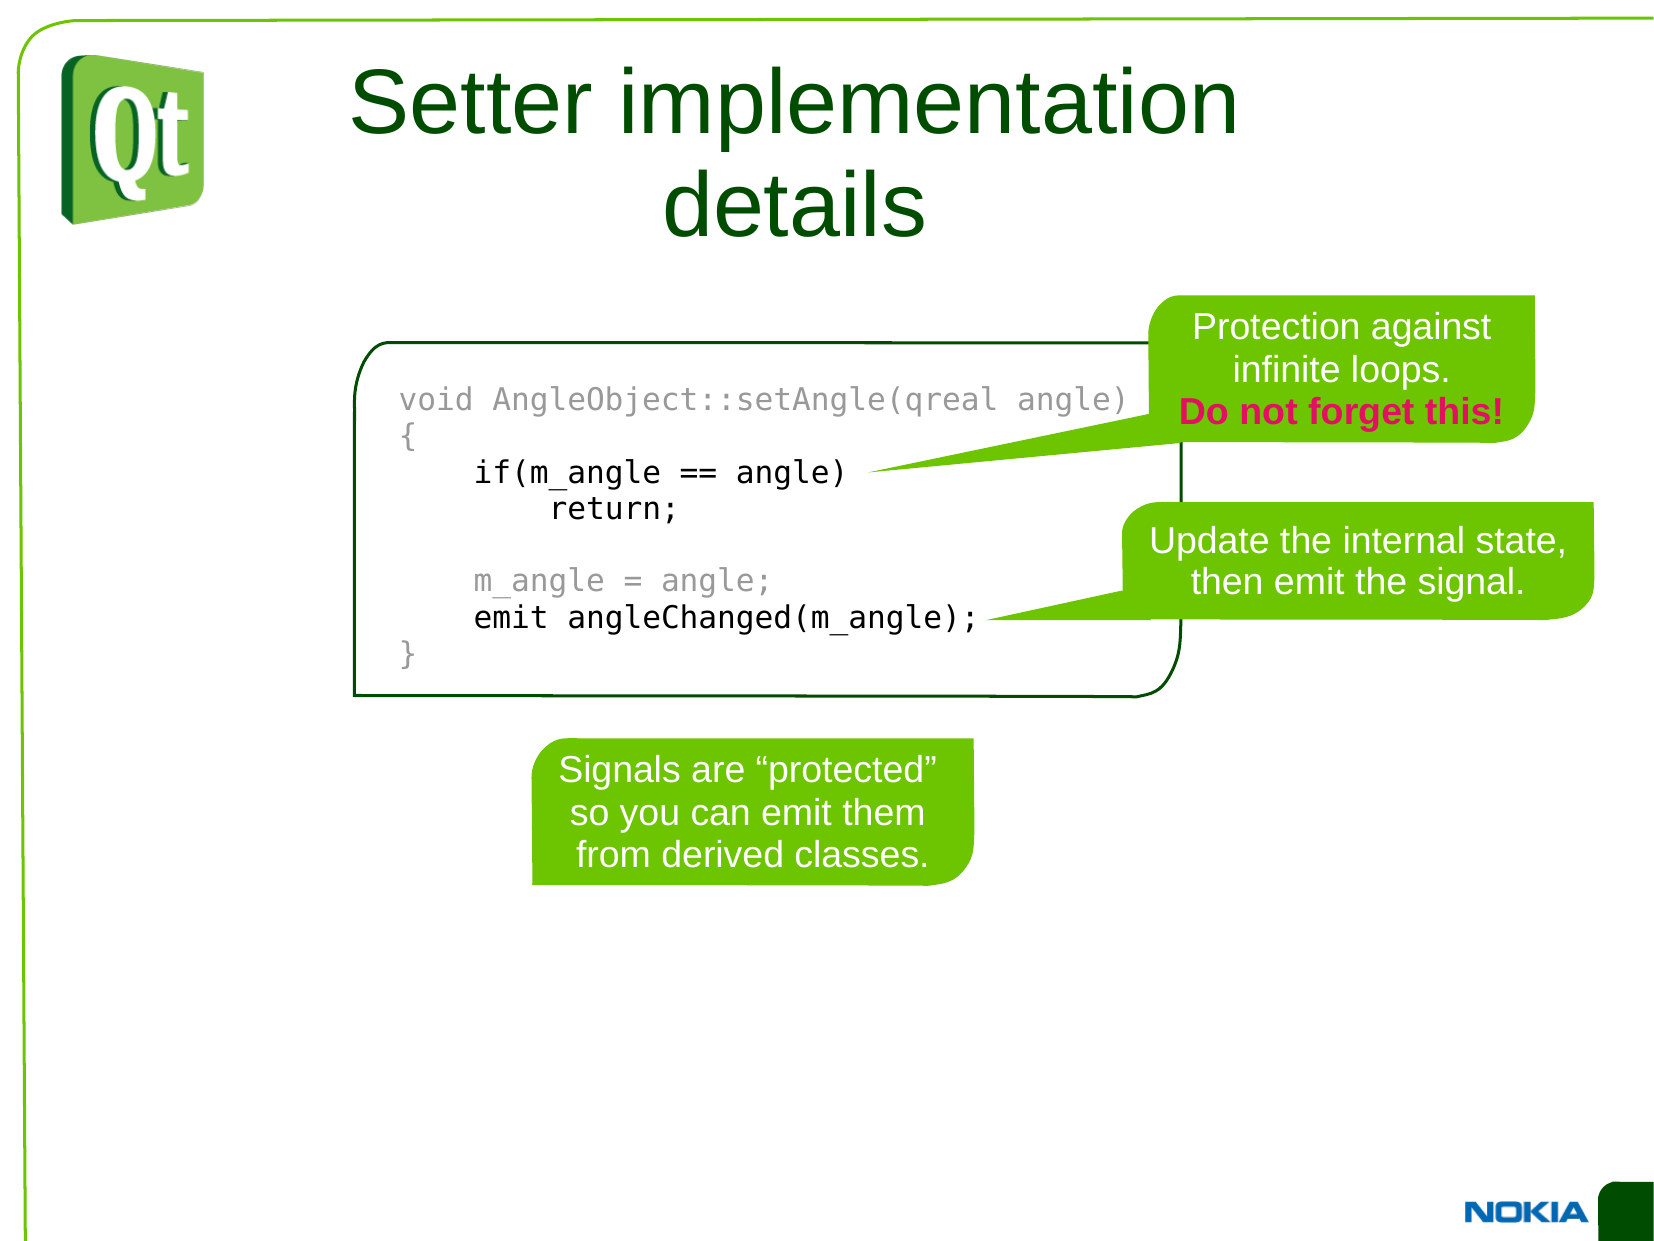

# Setter implementation details
Protection against
infinite loops.
Do not forget this!
void AngleObject::setAngle(qreal angle)
{
 if(m_angle == angle)
 return;
 m_angle = angle;
 emit angleChanged(m_angle);
}
Update the internal state,
then emit the signal.
Signals are “protected”
so you can emit them
from derived classes.